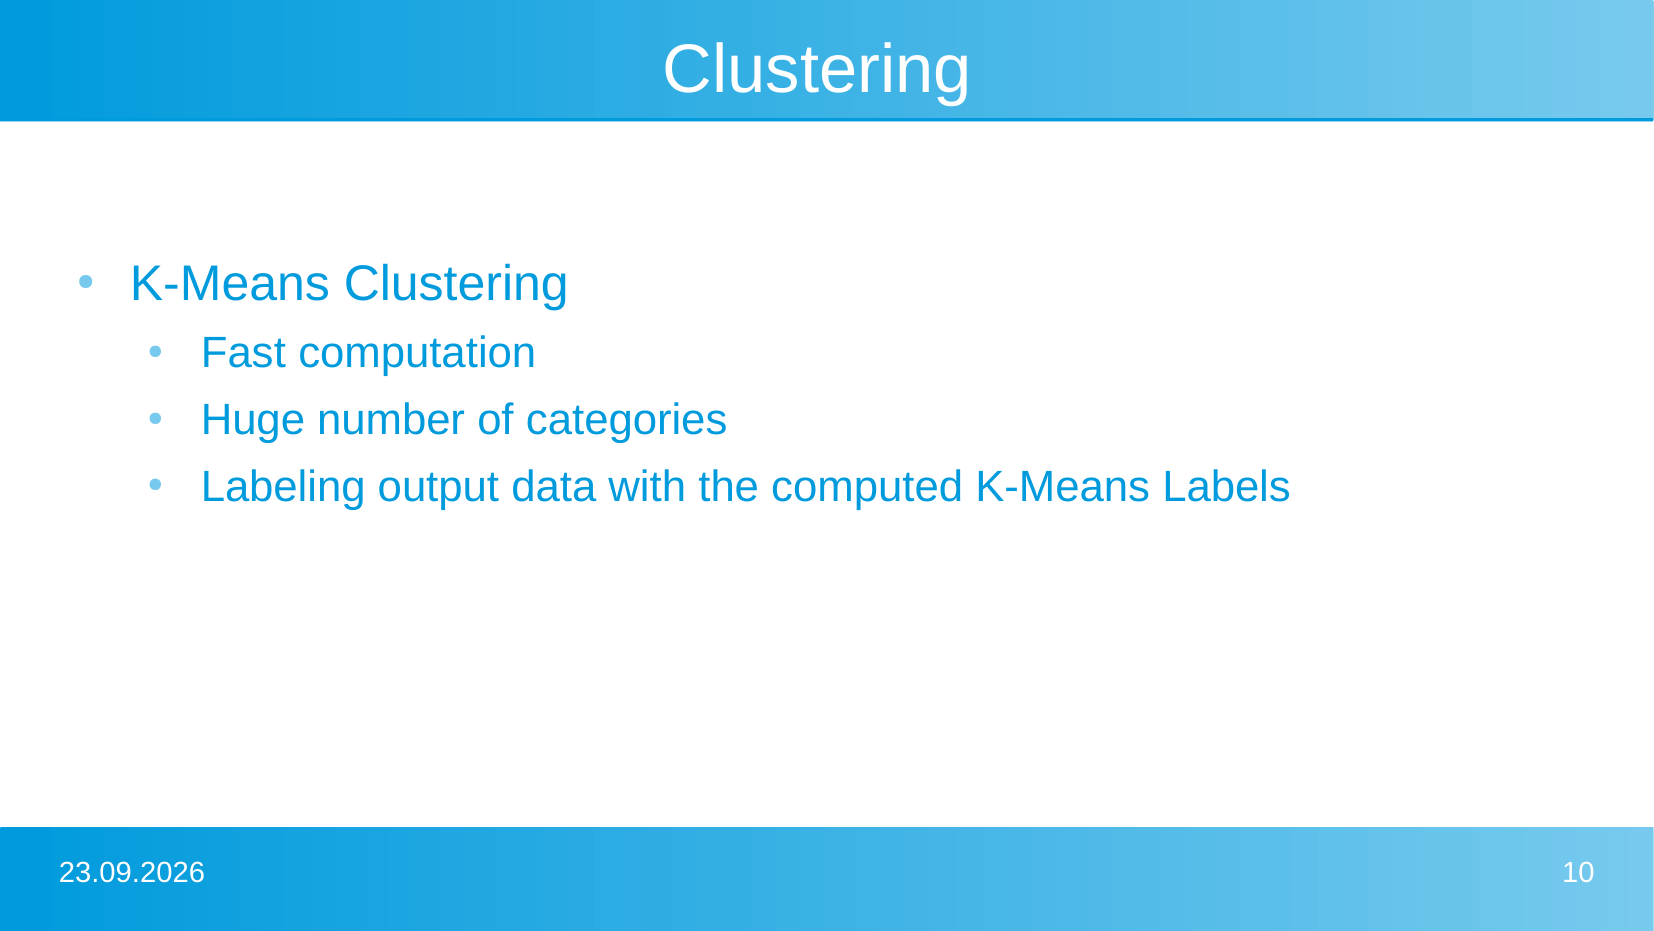

# Clustering
K-Means Clustering
Fast computation
Huge number of categories
Labeling output data with the computed K-Means Labels
10